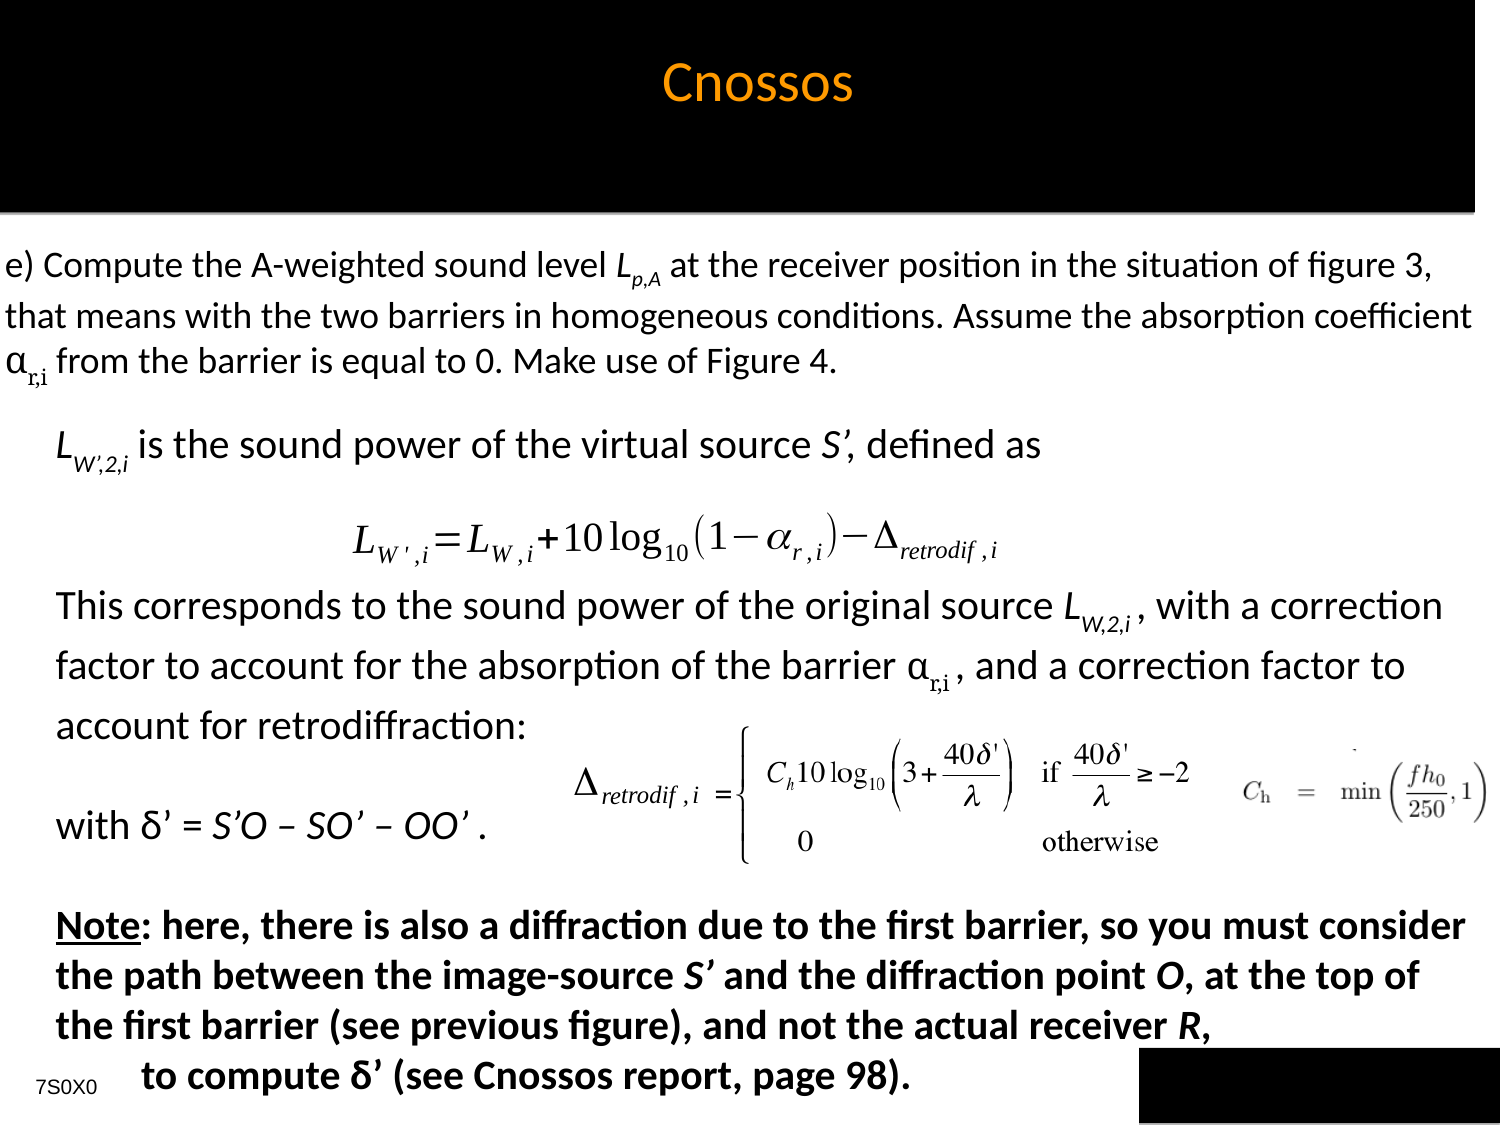

# Cnossos
e) Compute the A-weighted sound level Lp,A at the receiver position in the situation of figure 3, that means with the two barriers in homogeneous conditions. Assume the absorption coefficient αr,i from the barrier is equal to 0. Make use of Figure 4.
LW’,2,i is the sound power of the virtual source S’, defined as
This corresponds to the sound power of the original source LW,2,i , with a correction factor to account for the absorption of the barrier αr,i , and a correction factor to account for retrodiffraction:
with δ’ = S’O – SO’ – OO’ .
Note: here, there is also a diffraction due to the first barrier, so you must consider the path between the image-source S’ and the diffraction point O, at the top of the first barrier (see previous figure), and not the actual receiver R,
 to compute δ’ (see Cnossos report, page 98).
7S0X0
2017/02/09
PAGE